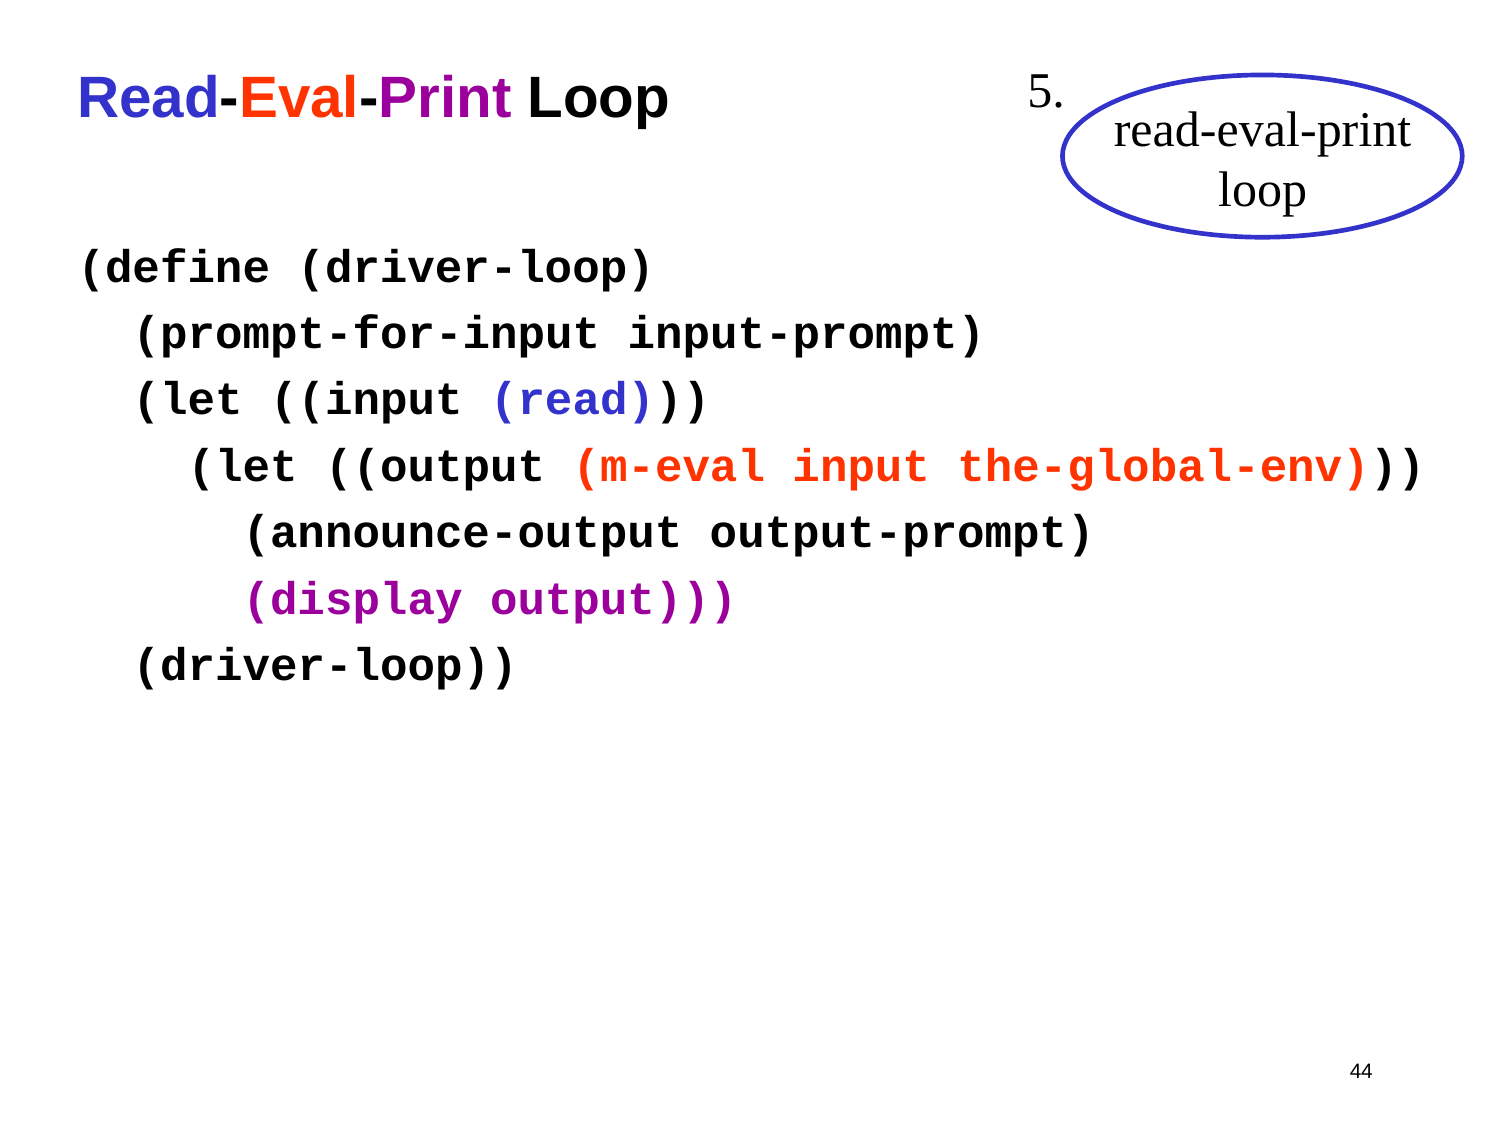

Read-Eval-Print Loop
5.
read-eval-print
loop
(define (driver-loop)
 (prompt-for-input input-prompt)
 (let ((input (read)))
 (let ((output (m-eval input the-global-env)))
 (announce-output output-prompt)
 (display output)))
 (driver-loop))